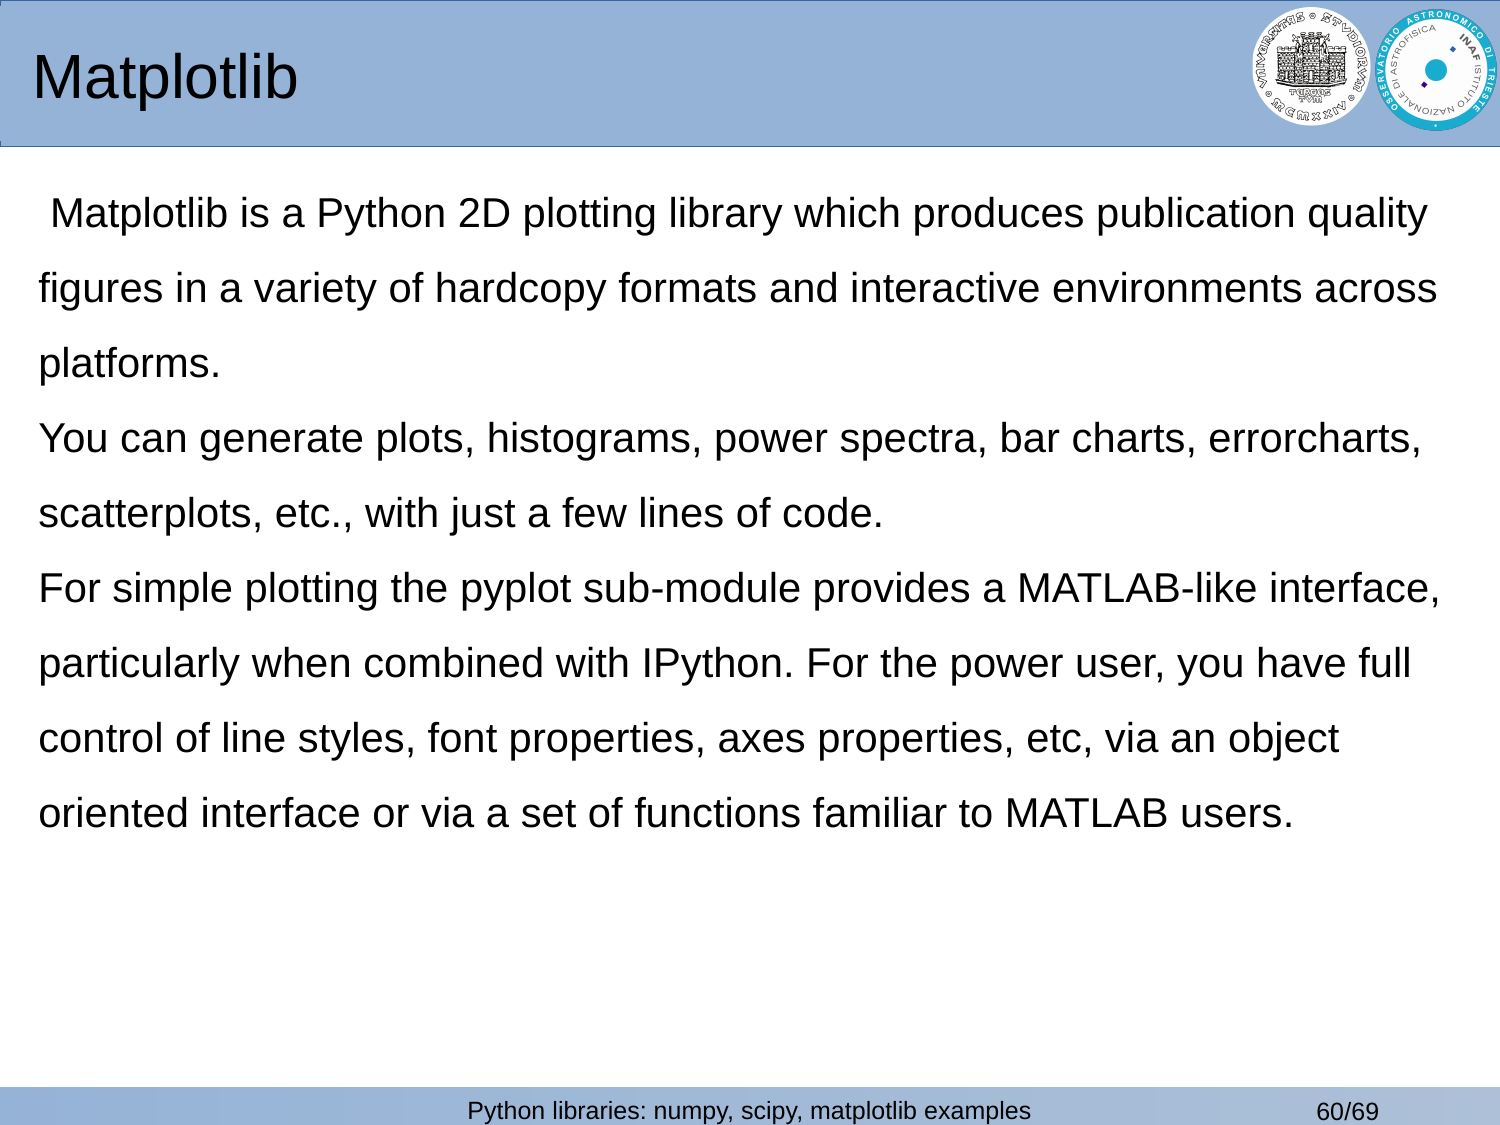

Matplotlib
# Matplotlib is a Python 2D plotting library which produces publication quality figures in a variety of hardcopy formats and interactive environments across platforms.
You can generate plots, histograms, power spectra, bar charts, errorcharts, scatterplots, etc., with just a few lines of code.
For simple plotting the pyplot sub-module provides a MATLAB-like interface, particularly when combined with IPython. For the power user, you have full control of line styles, font properties, axes properties, etc, via an object oriented interface or via a set of functions familiar to MATLAB users.